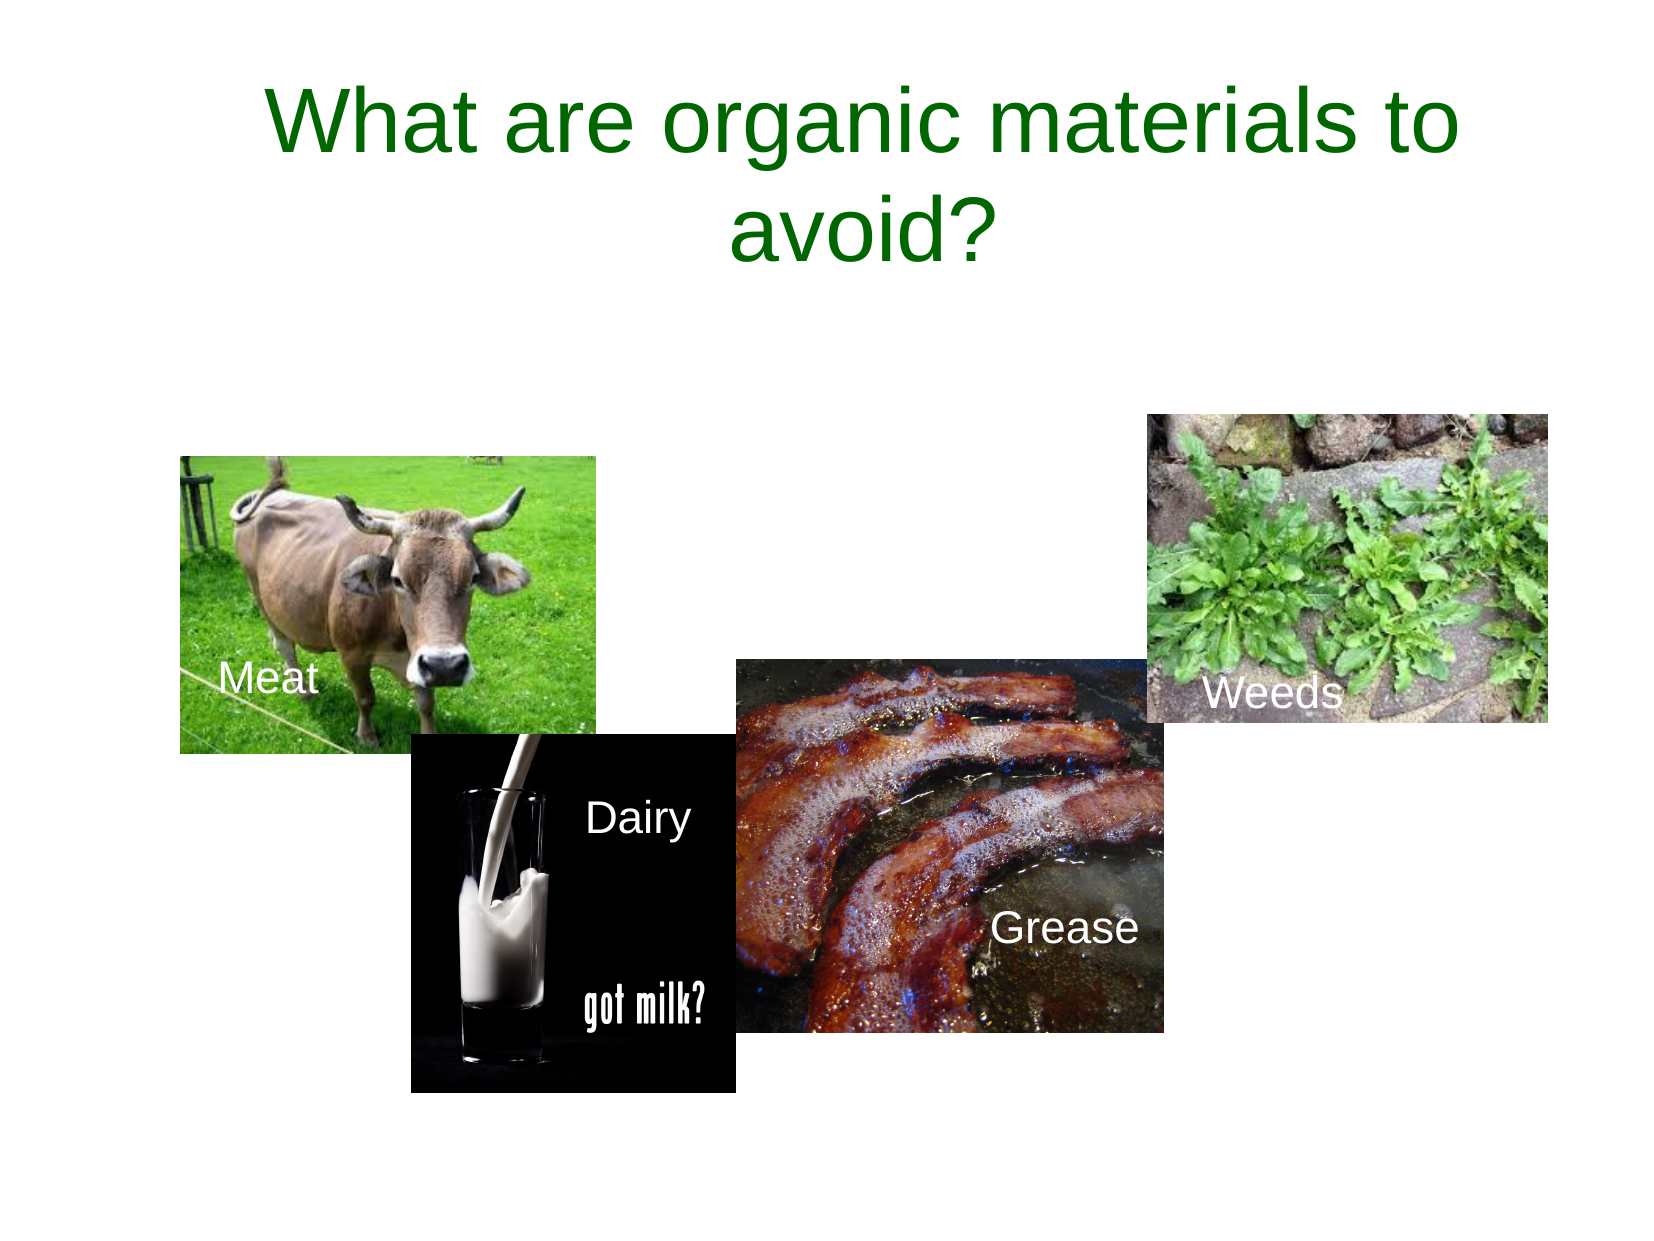

# What are organic materials to avoid?
Meat
Weeds
Dairy
Grease